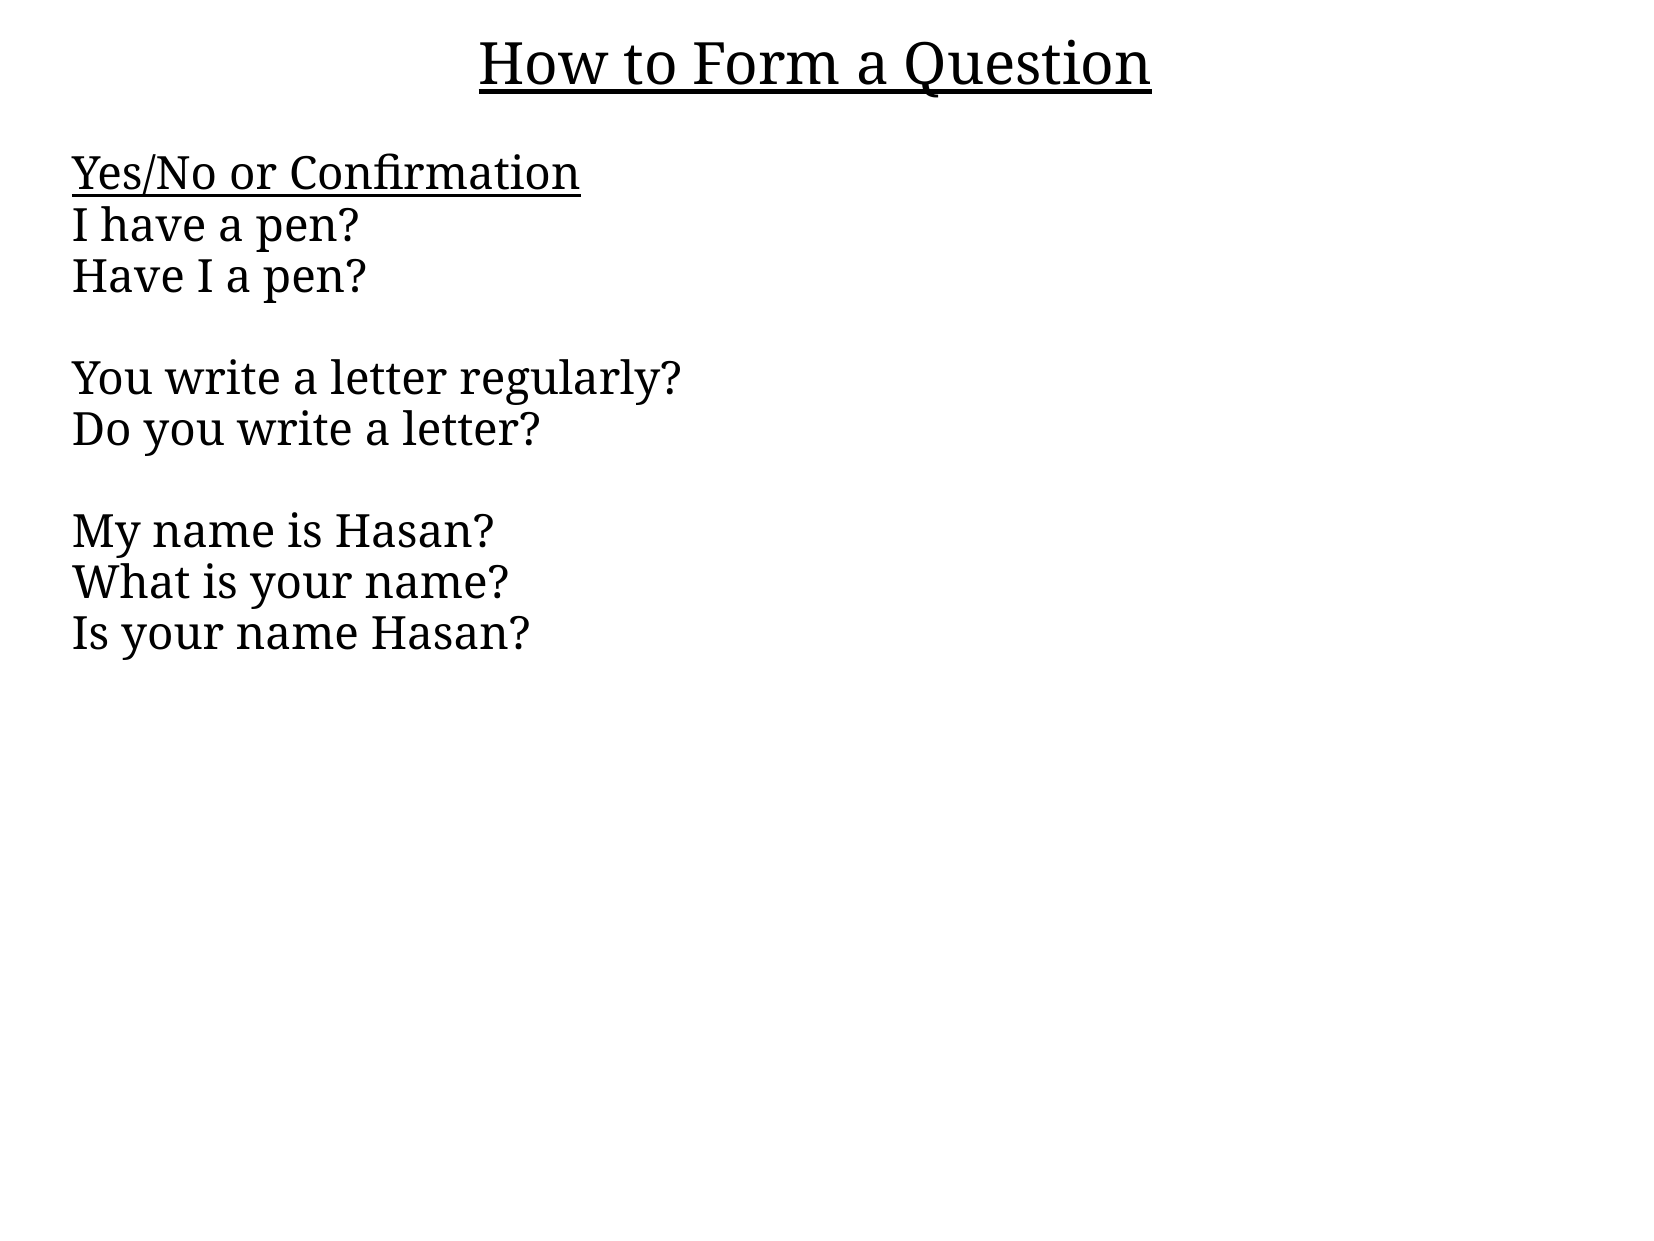

How to Form a Question
Yes/No or Confirmation
I have a pen?
Have I a pen?
You write a letter regularly?
Do you write a letter?
My name is Hasan?
What is your name?
Is your name Hasan?